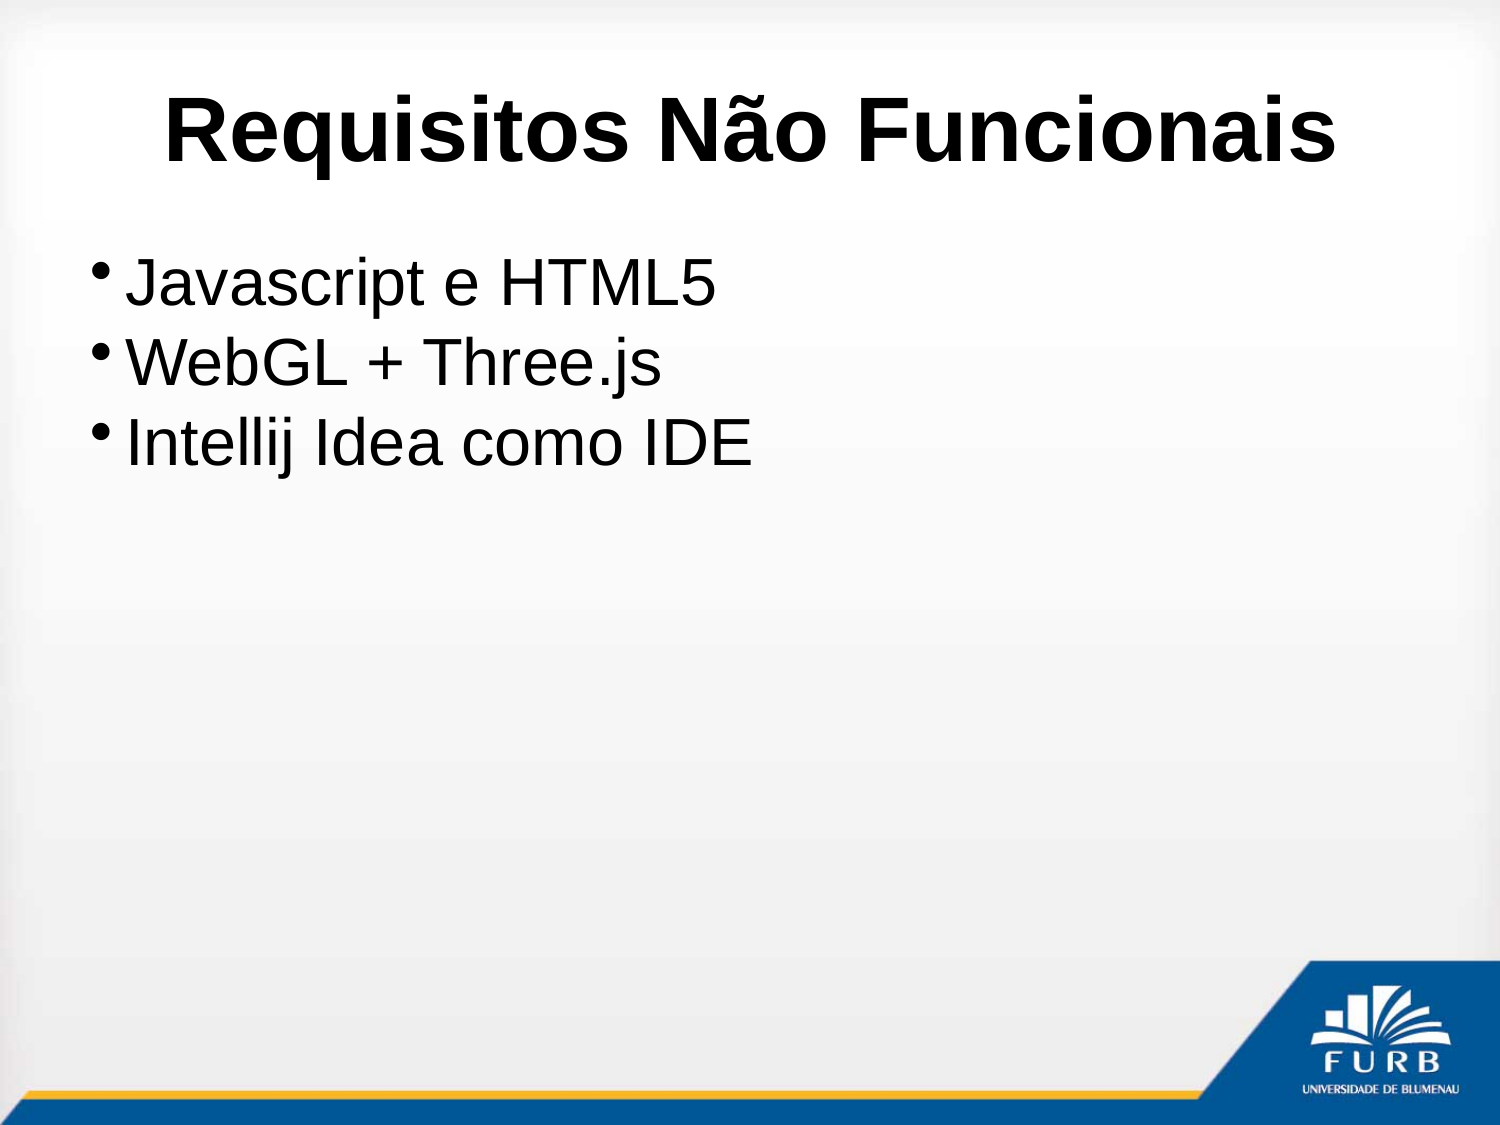

Requisitos Não Funcionais
Javascript e HTML5
WebGL + Three.js
Intellij Idea como IDE